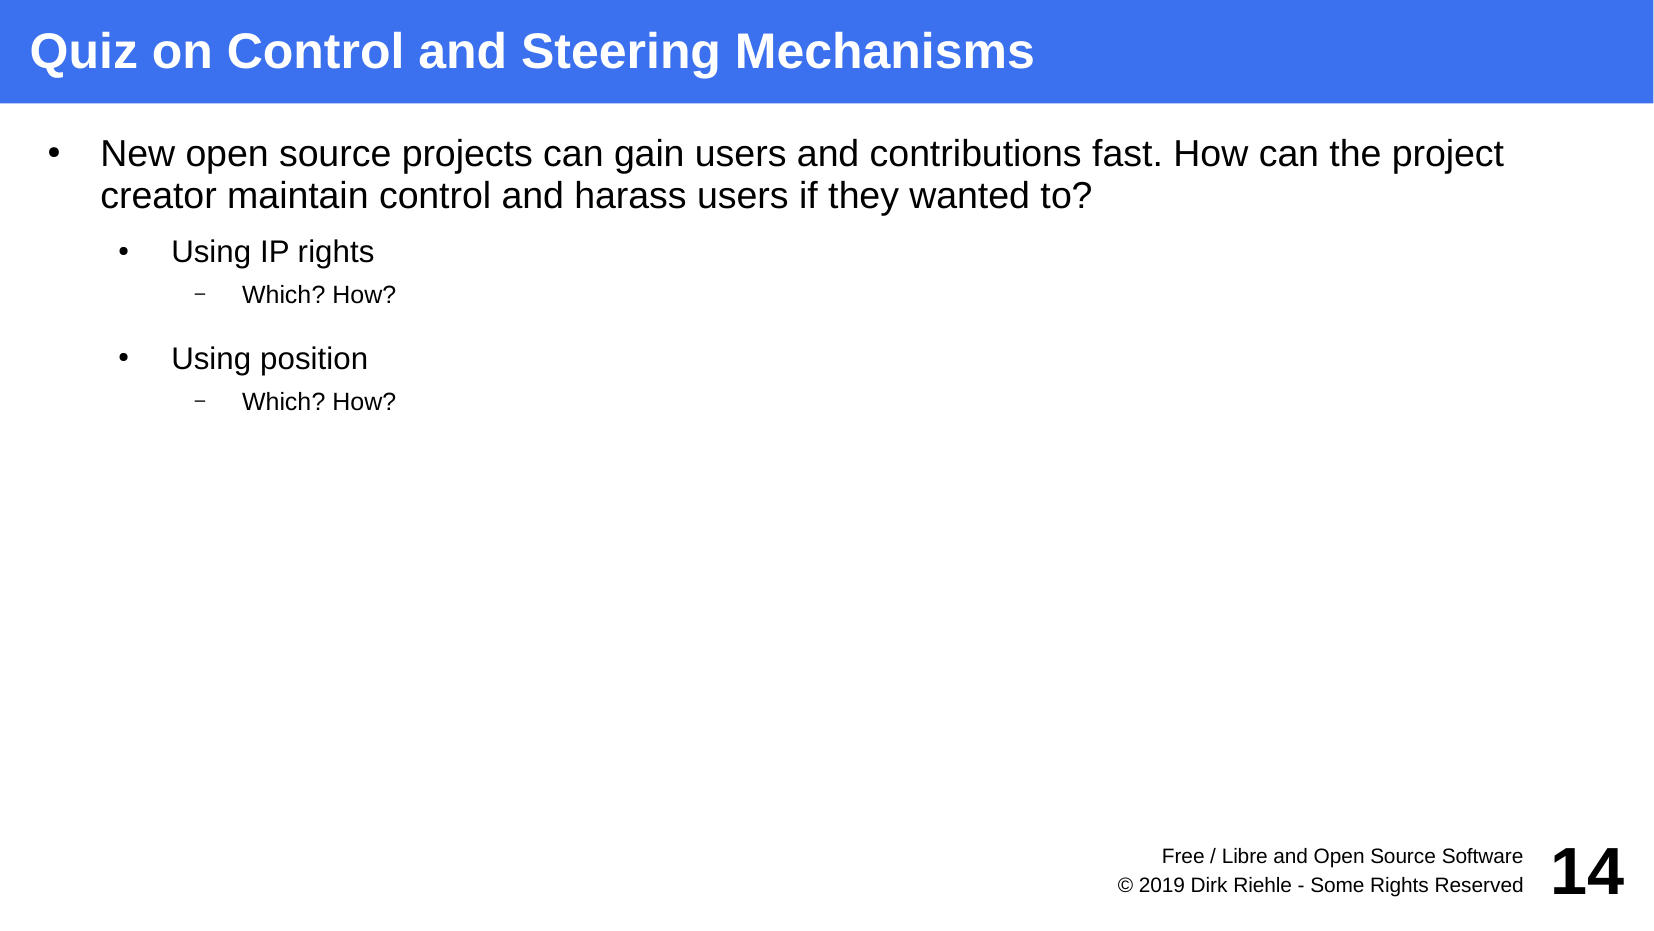

# Quiz on Control and Steering Mechanisms
New open source projects can gain users and contributions fast. How can the project creator maintain control and harass users if they wanted to?
Using IP rights
Which? How?
Using position
Which? How?
Free / Libre and Open Source Software
14
© 2019 Dirk Riehle - Some Rights Reserved